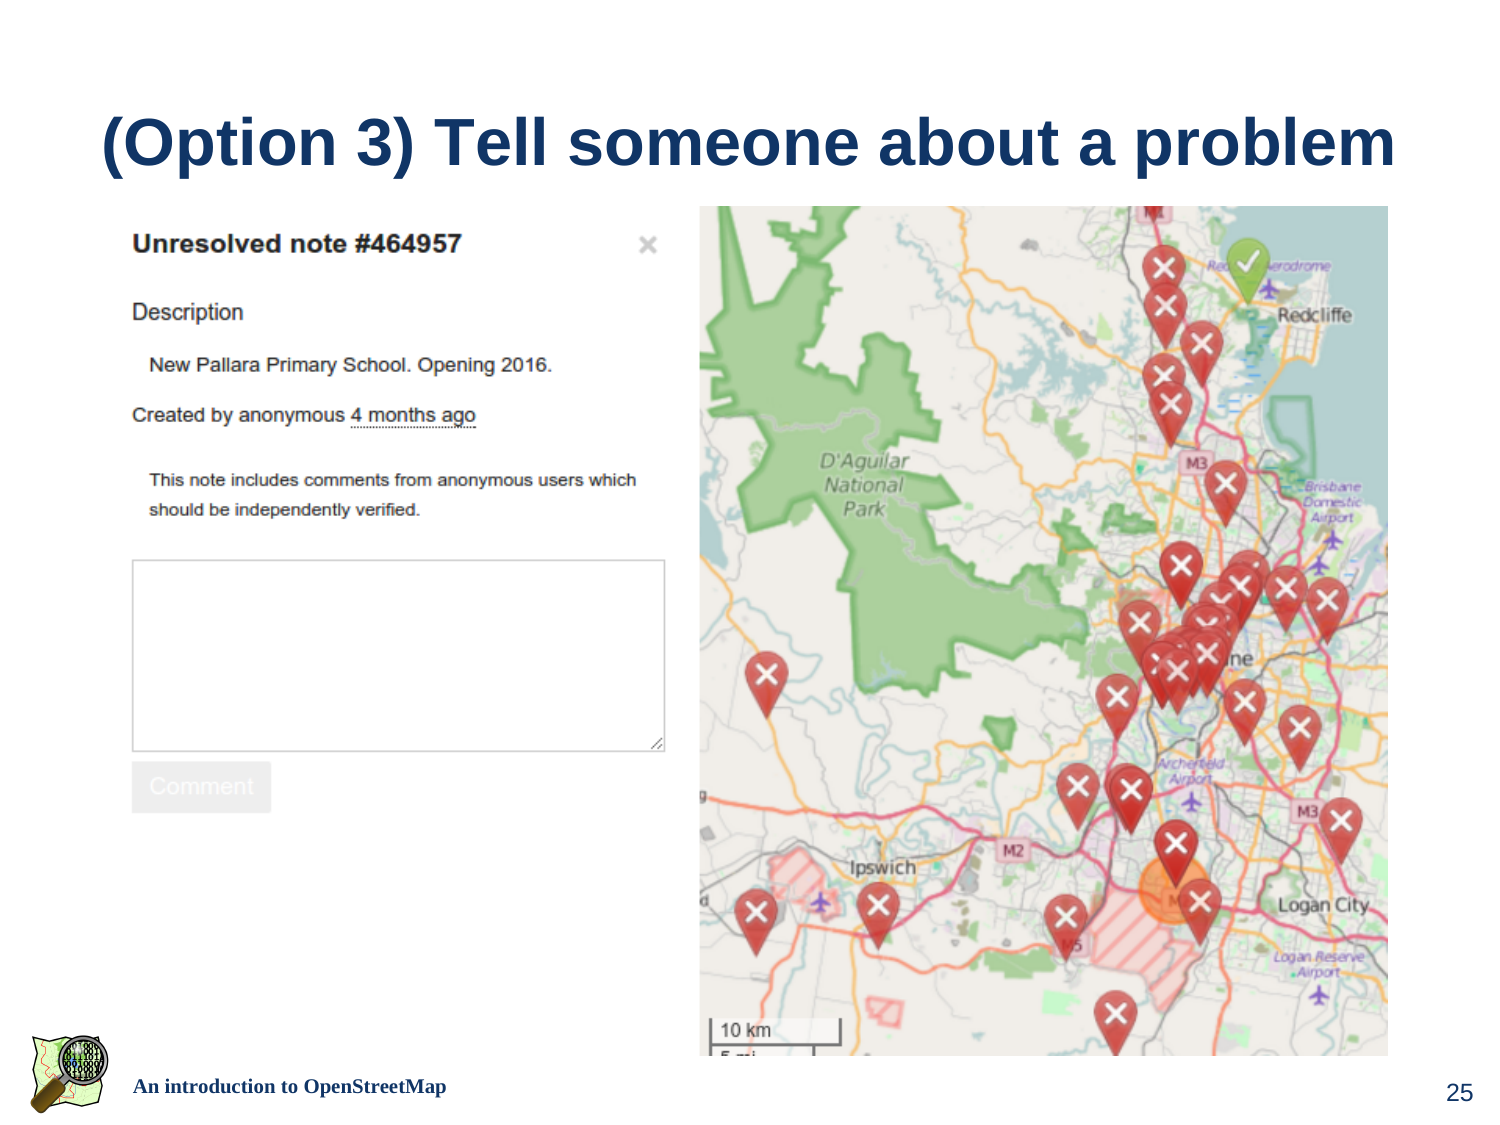

# (Option 3) Tell someone about a problem